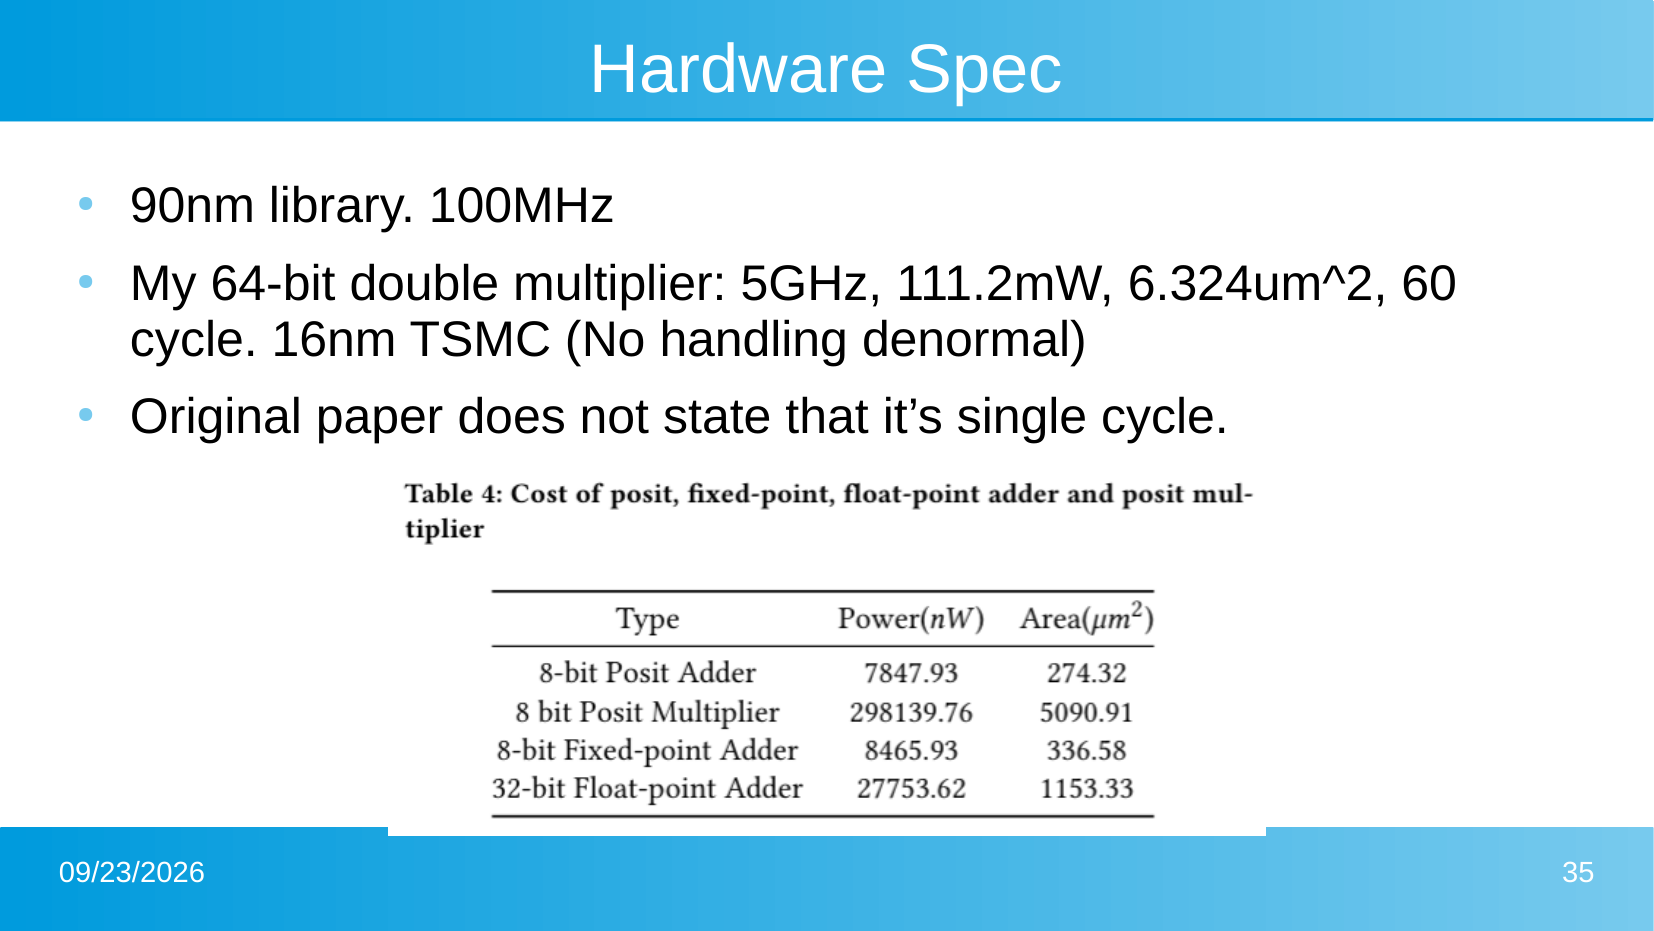

# Hardware Spec
90nm library. 100MHz
My 64-bit double multiplier: 5GHz, 111.2mW, 6.324um^2, 60 cycle. 16nm TSMC (No handling denormal)
Original paper does not state that it’s single cycle.
35